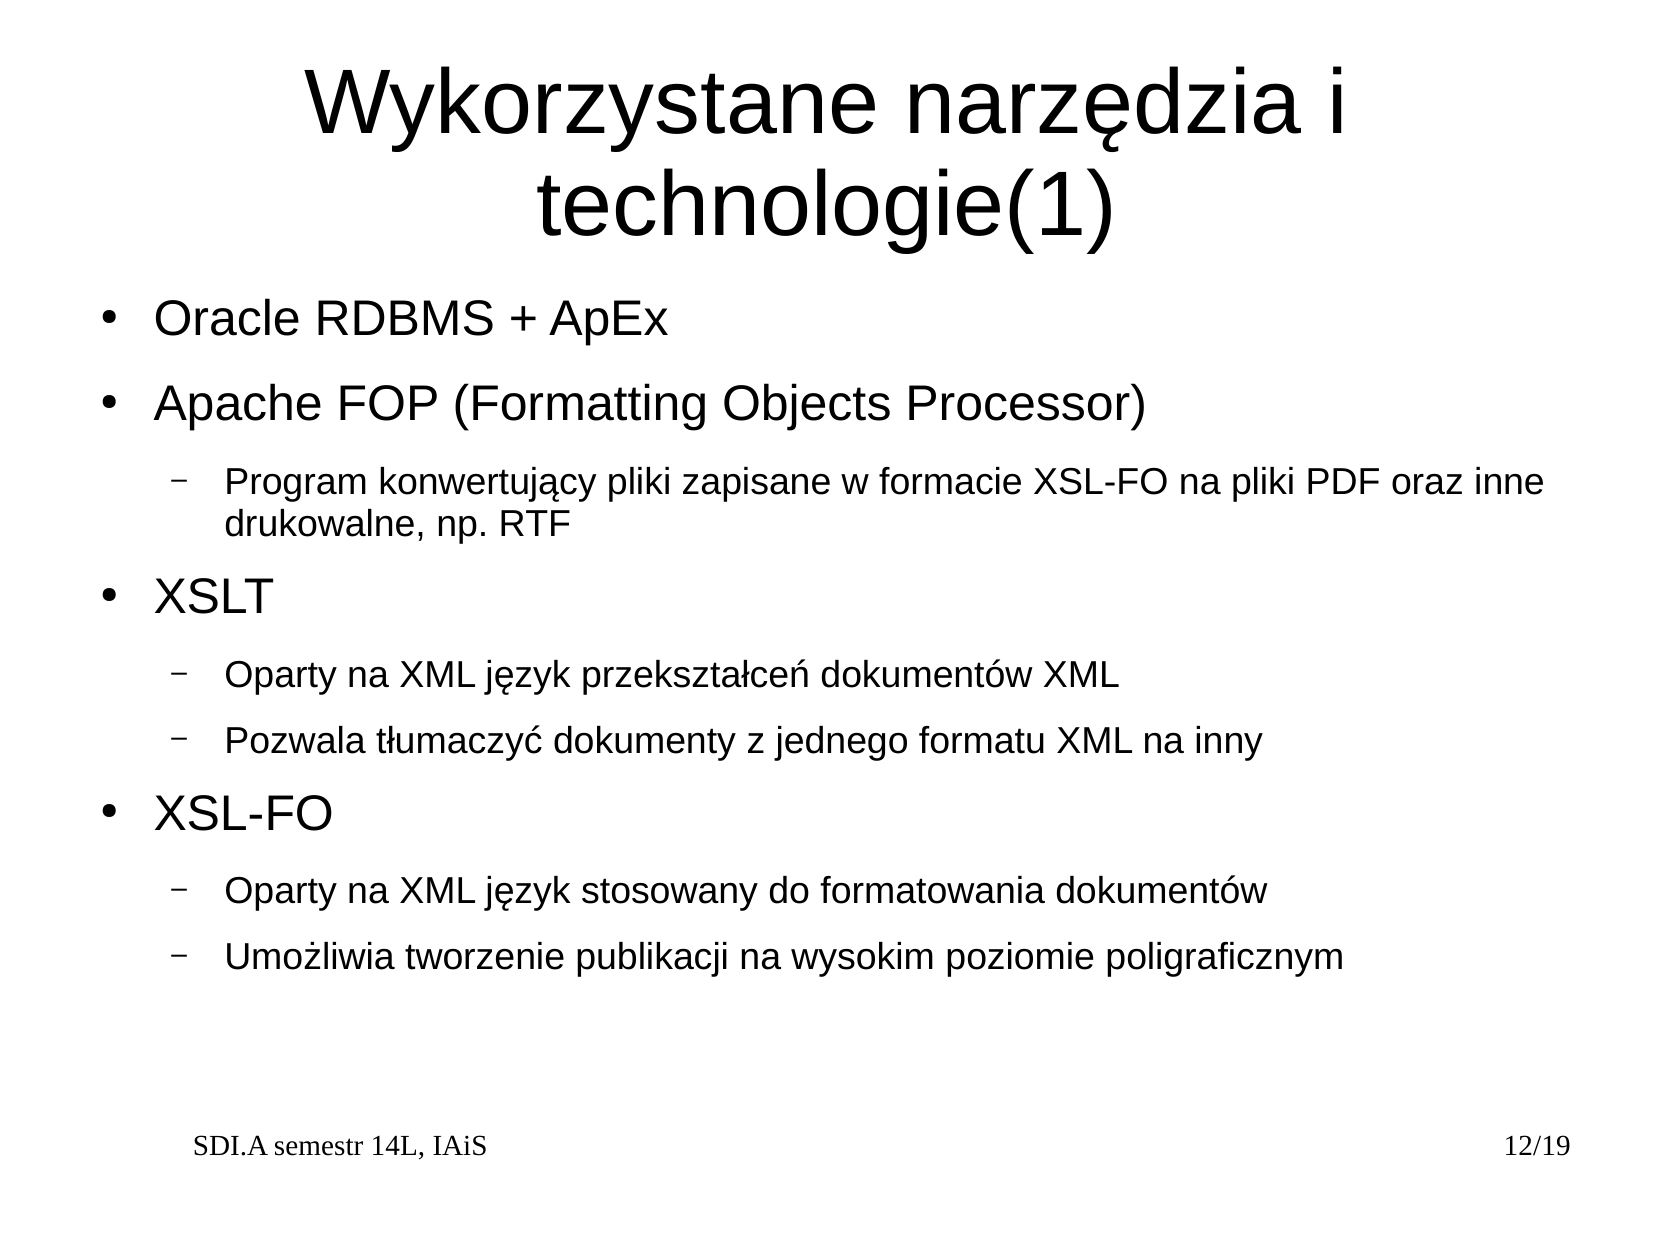

# Wykorzystane narzędzia i technologie(1)
Oracle RDBMS + ApEx
Apache FOP (Formatting Objects Processor)
Program konwertujący pliki zapisane w formacie XSL-FO na pliki PDF oraz inne drukowalne, np. RTF
XSLT
Oparty na XML język przekształceń dokumentów XML
Pozwala tłumaczyć dokumenty z jednego formatu XML na inny
XSL-FO
Oparty na XML język stosowany do formatowania dokumentów
Umożliwia tworzenie publikacji na wysokim poziomie poligraficznym
SDI.A semestr 14L, IAiS
12